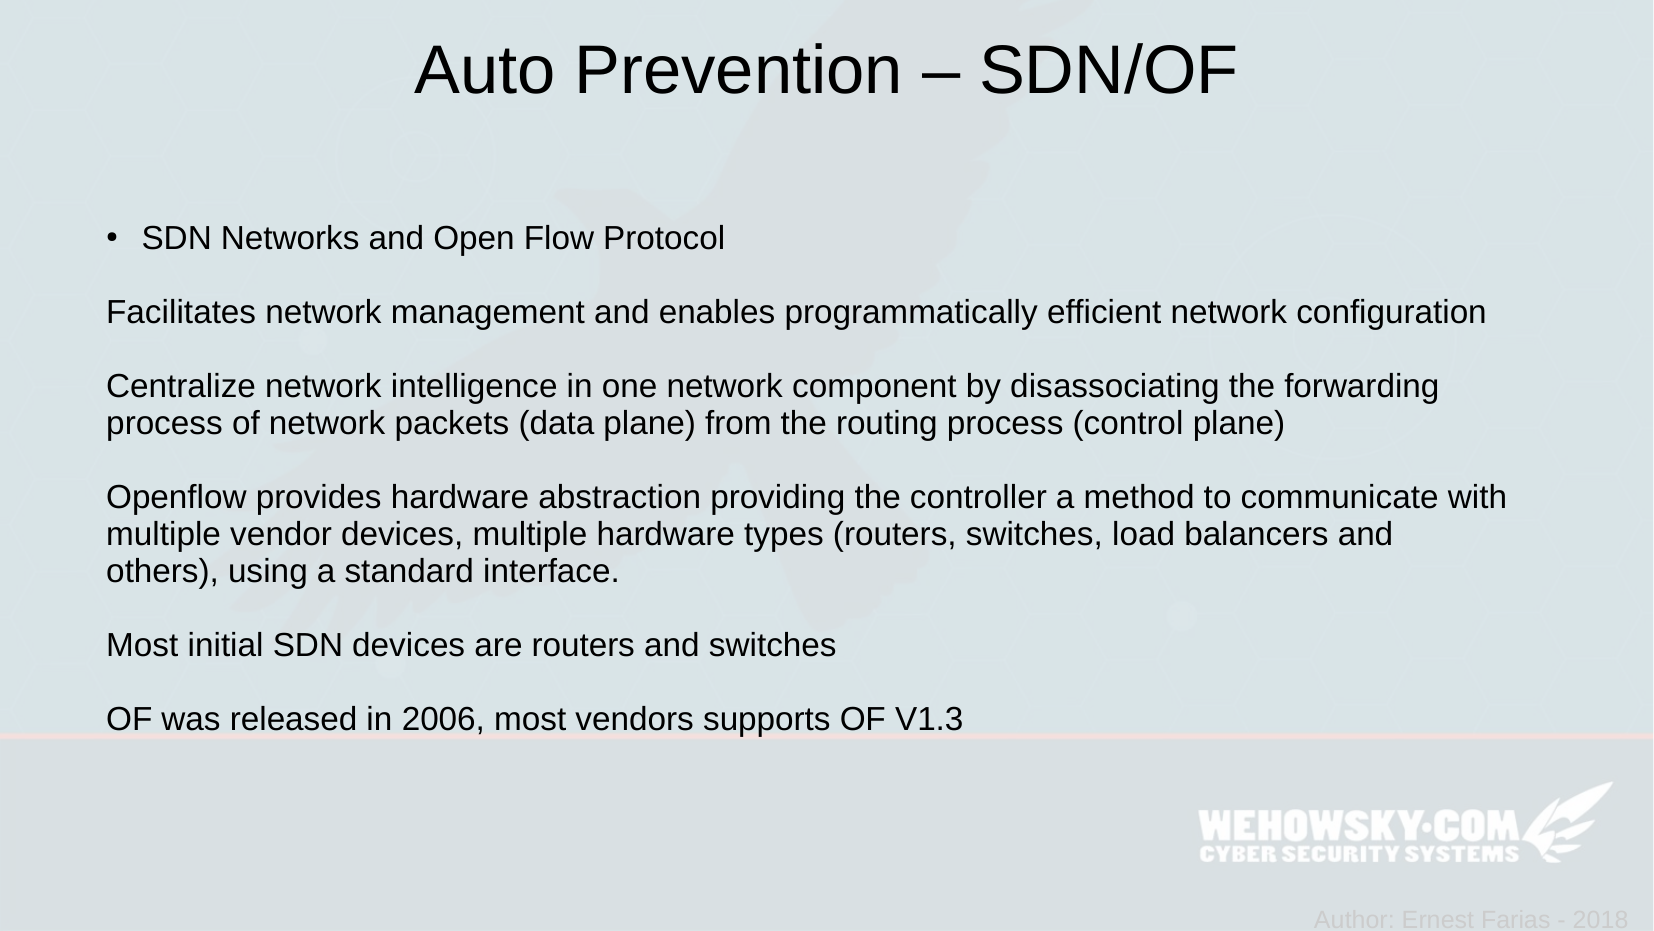

Auto Prevention – SDN/OF
# SDN Networks and Open Flow Protocol
Facilitates network management and enables programmatically efficient network configuration
Centralize network intelligence in one network component by disassociating the forwarding process of network packets (data plane) from the routing process (control plane)
Openflow provides hardware abstraction providing the controller a method to communicate with
multiple vendor devices, multiple hardware types (routers, switches, load balancers and others), using a standard interface.
Most initial SDN devices are routers and switches
OF was released in 2006, most vendors supports OF V1.3
Author: Ernest Farias - 2018